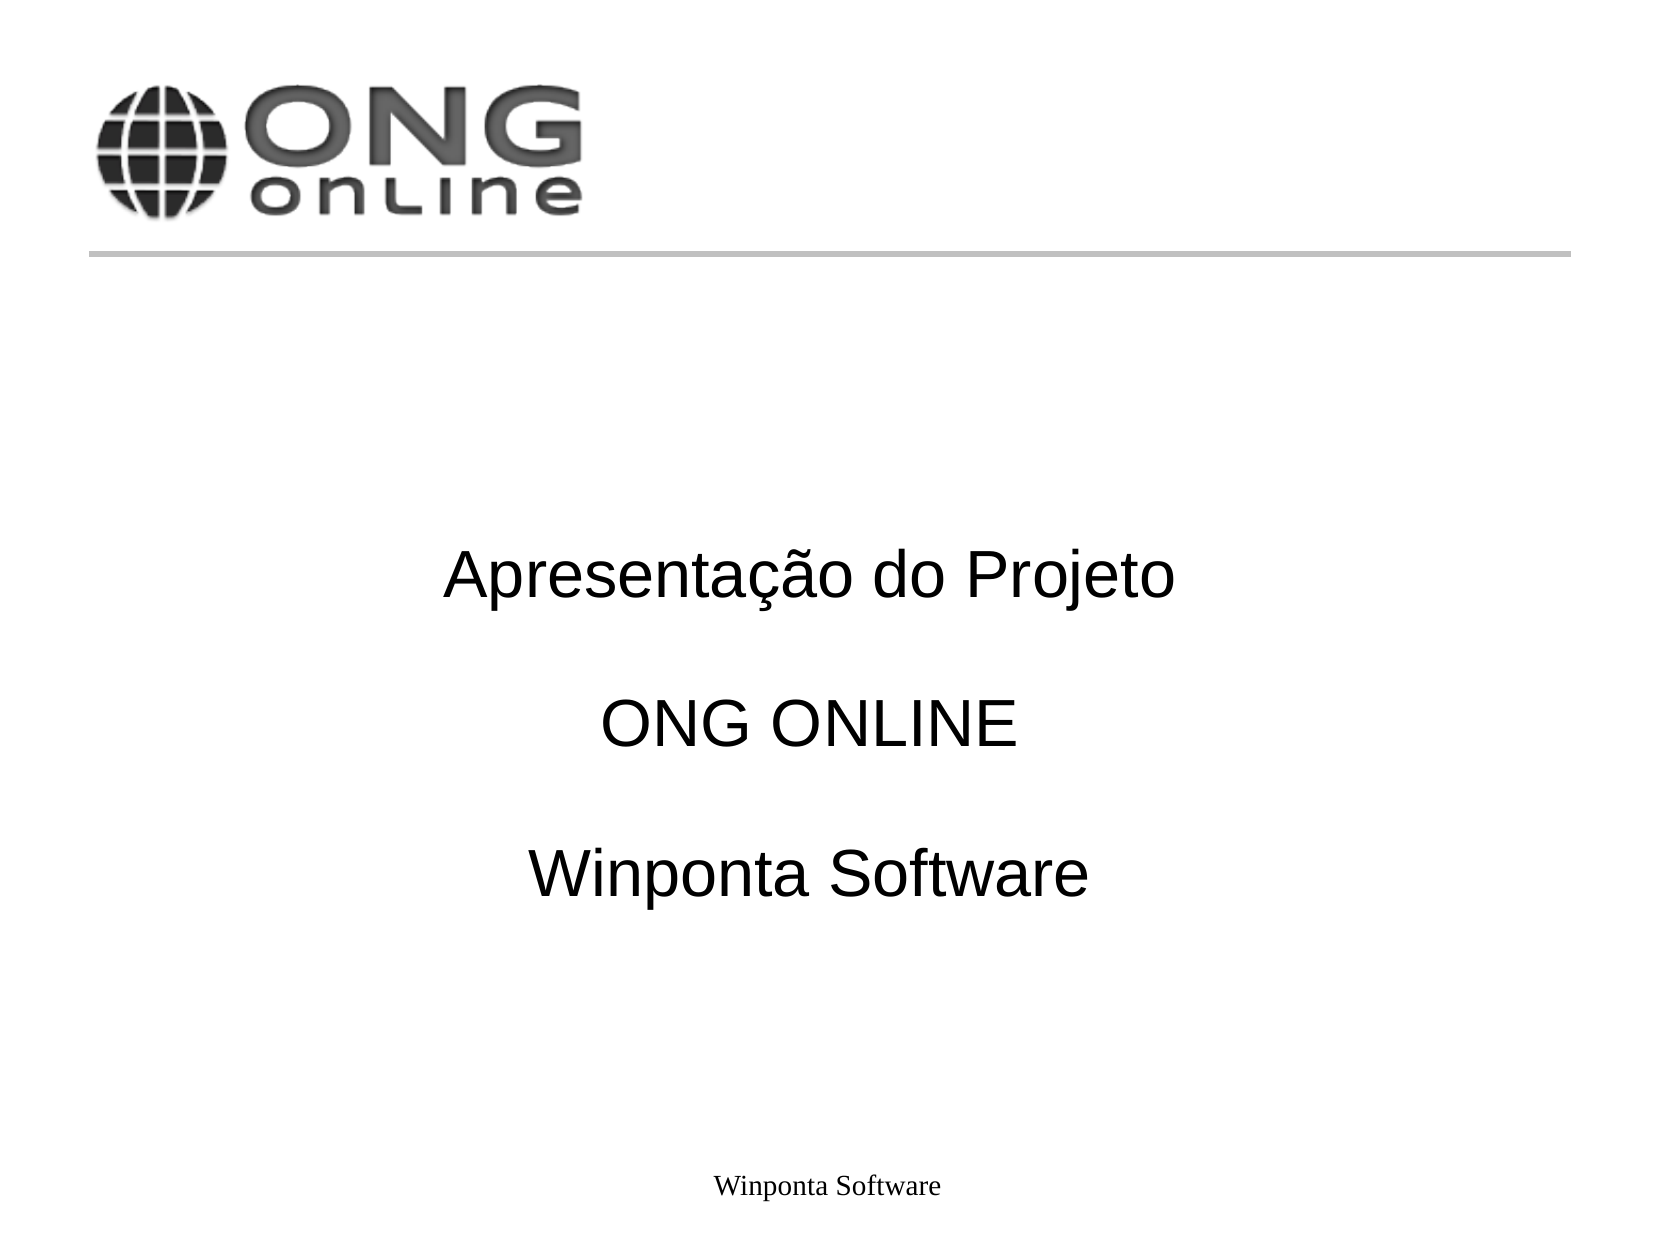

#
Apresentação do Projeto
ONG ONLINE
Winponta Software